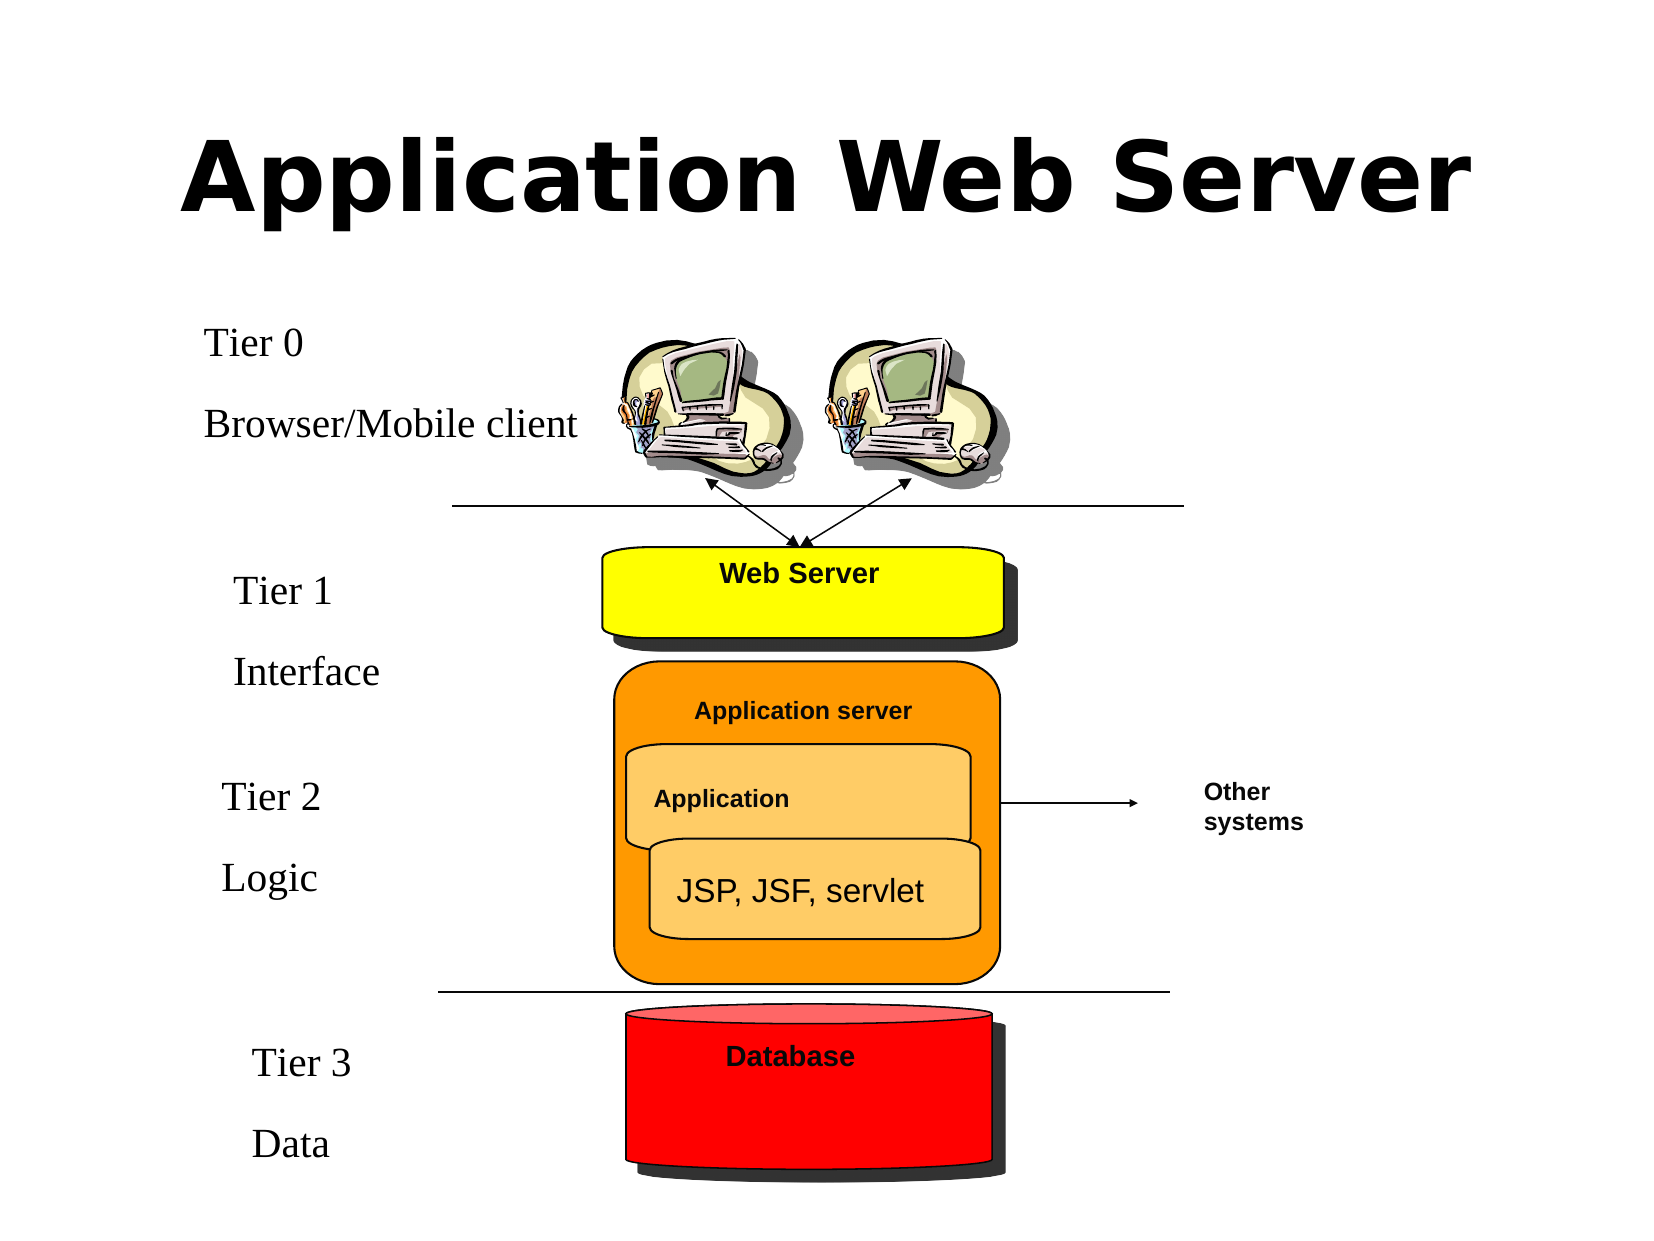

# Application Web Server
Tier 0
Browser/Mobile client
Web Server
Tier 1
Interface
Application server
Application
Tier 2
Logic
Other systems
JSP, JSF, servlet
Tier 3
Data
Database